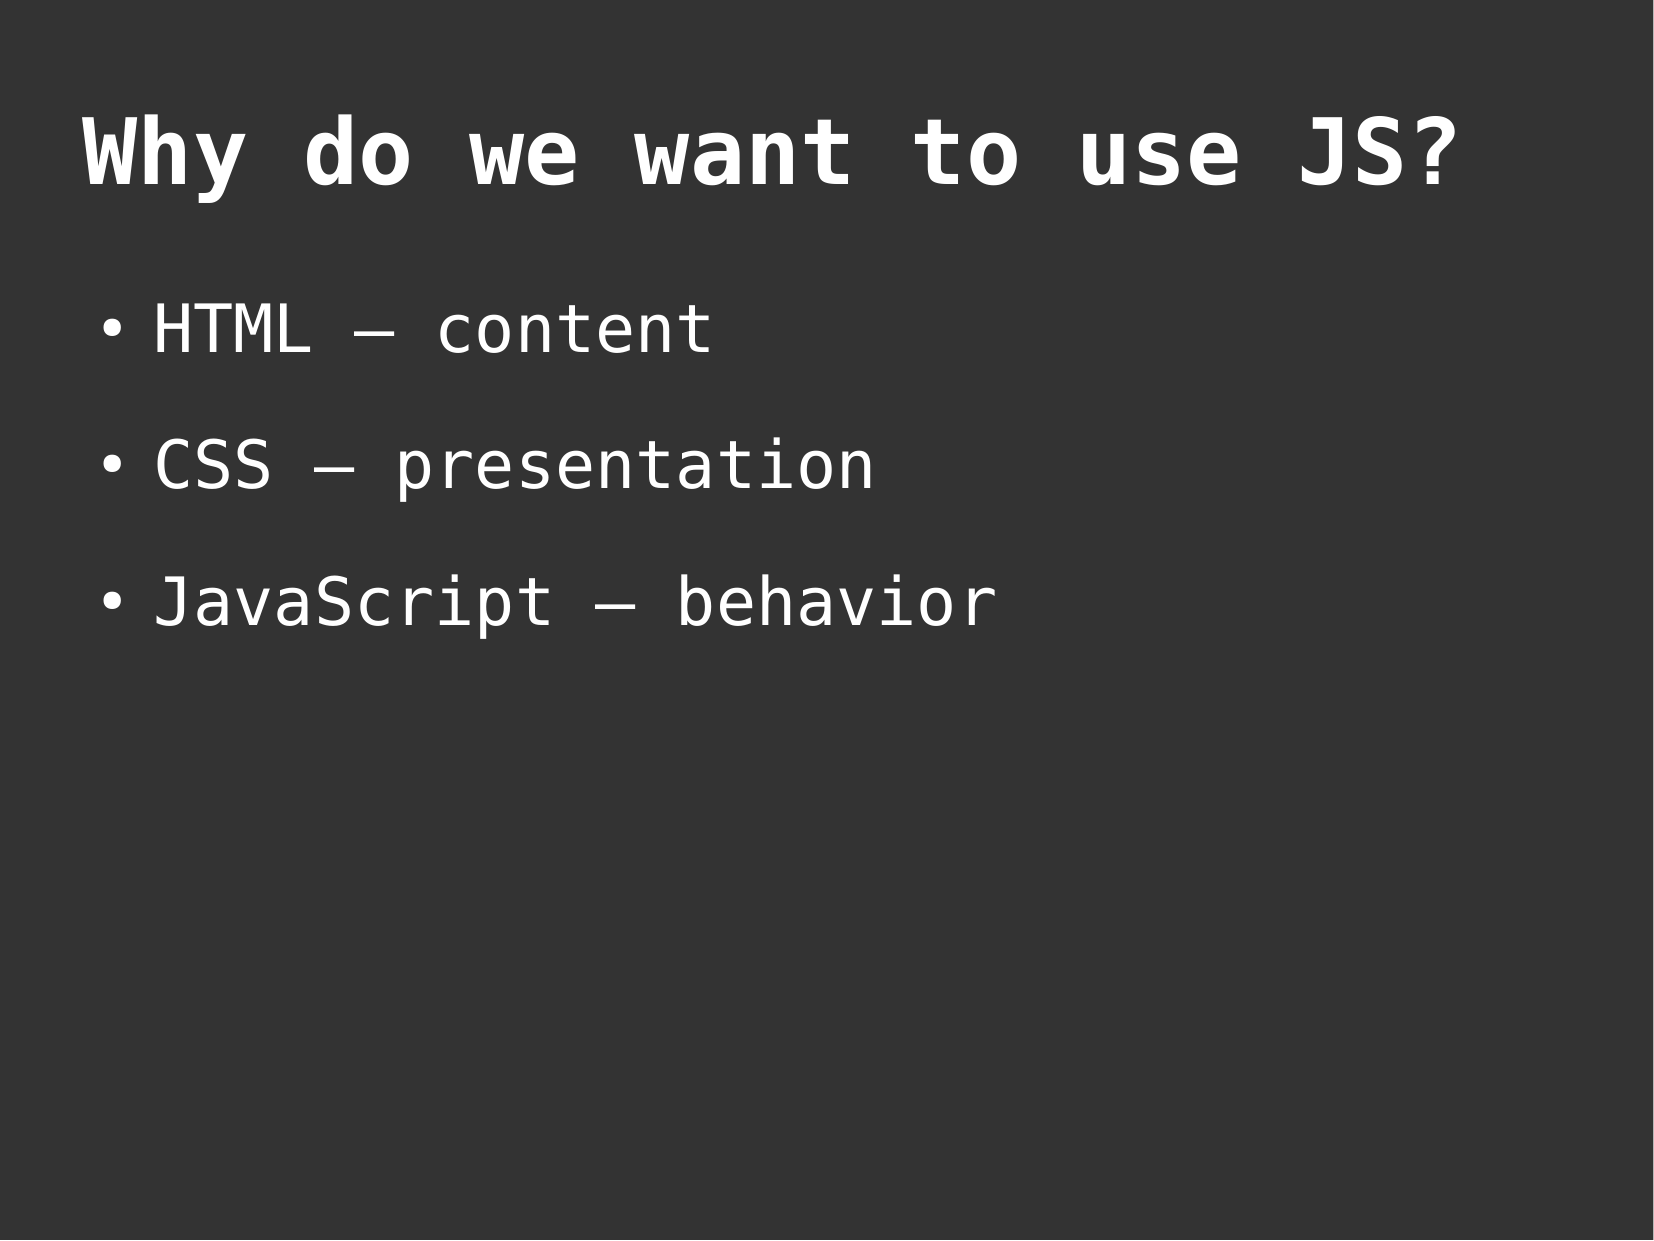

# Why do we want to use JS?
HTML – content
CSS – presentation
JavaScript – behavior